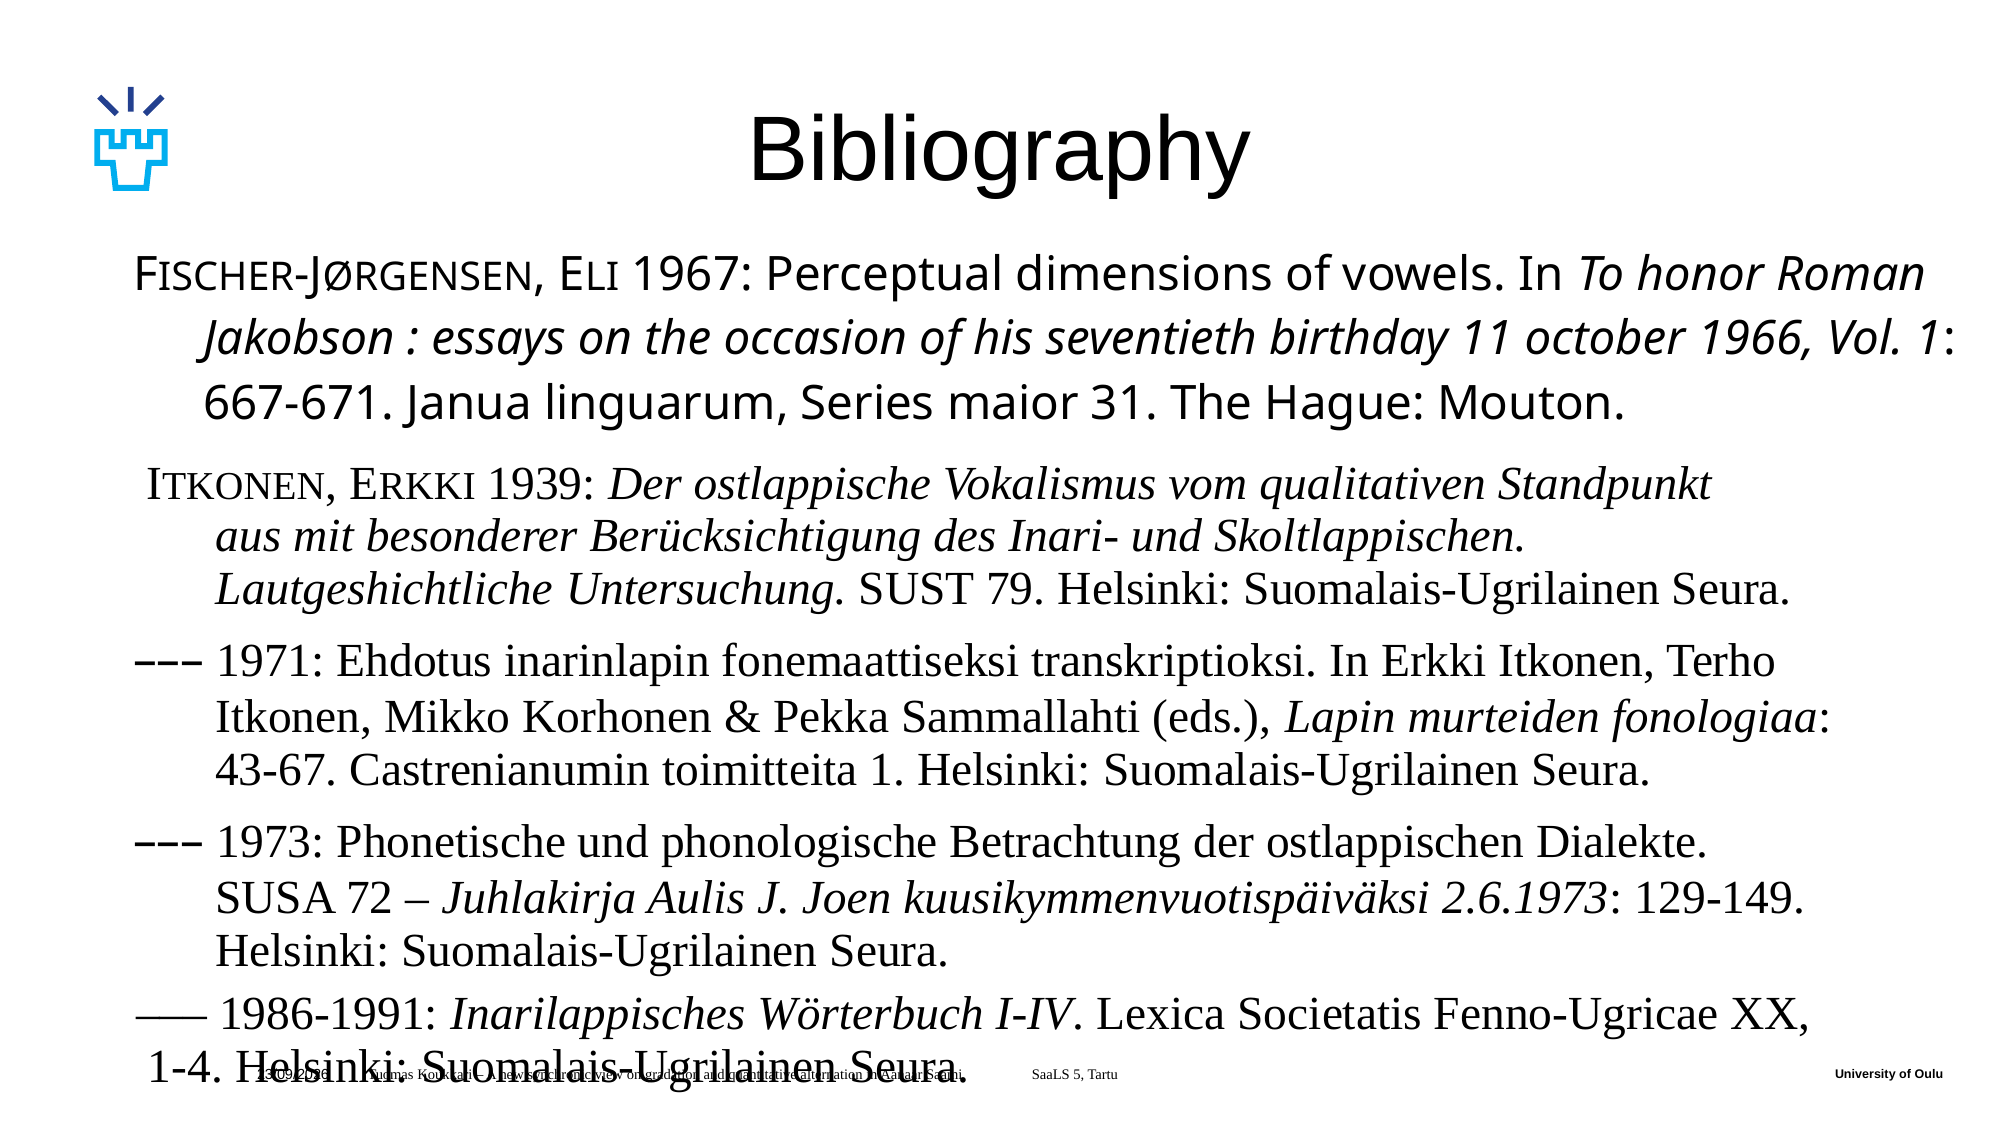

# Bibliography
FISCHER-JØRGENSEN, ELI 1967: Perceptual dimensions of vowels. In To honor Roman
	Jakobson : essays on the occasion of his seventieth birthday 11 october 1966, Vol. 1:
 	667-671. Janua linguarum, Series maior 31. The Hague: Mouton.
 ITKONEN, ERKKI 1939: Der ostlappische Vokalismus vom qualitativen Standpunkt
	 aus mit besonderer Berücksichtigung des Inari- und Skoltlappischen.
	 Lautgeshichtliche	 Untersuchung. SUST 79. Helsinki: Suomalais-Ugrilainen Seura.
––– 1971: Ehdotus inarinlapin fonemaattiseksi transkriptioksi. In Erkki Itkonen, Terho
	 Itkonen, Mikko Korhonen & Pekka Sammallahti (eds.), Lapin murteiden fonologiaa:
	 43-67. Castrenianumin toimitteita 1. Helsinki: Suomalais-Ugrilainen Seura.
––– 1973: Phonetische und phonologische Betrachtung der ostlappischen Dialekte.
	 SUSA 72 – Juhlakirja Aulis J. Joen kuusikymmenvuotispäiväksi 2.6.1973: 129-149.
	 Helsinki: Suomalais-Ugrilainen Seura.
 	––– 1986-1991: Inarilappisches Wörterbuch I-IV. Lexica Societatis Fenno-Ugricae XX,
 		 1-4. Helsinki: Suomalais-Ugrilainen Seura.
https://github.com/tkoukkar/anaraskiela/blob/master/Koukkari_Tuomas-CIFUXIII-oovdanpyehtim.pdf